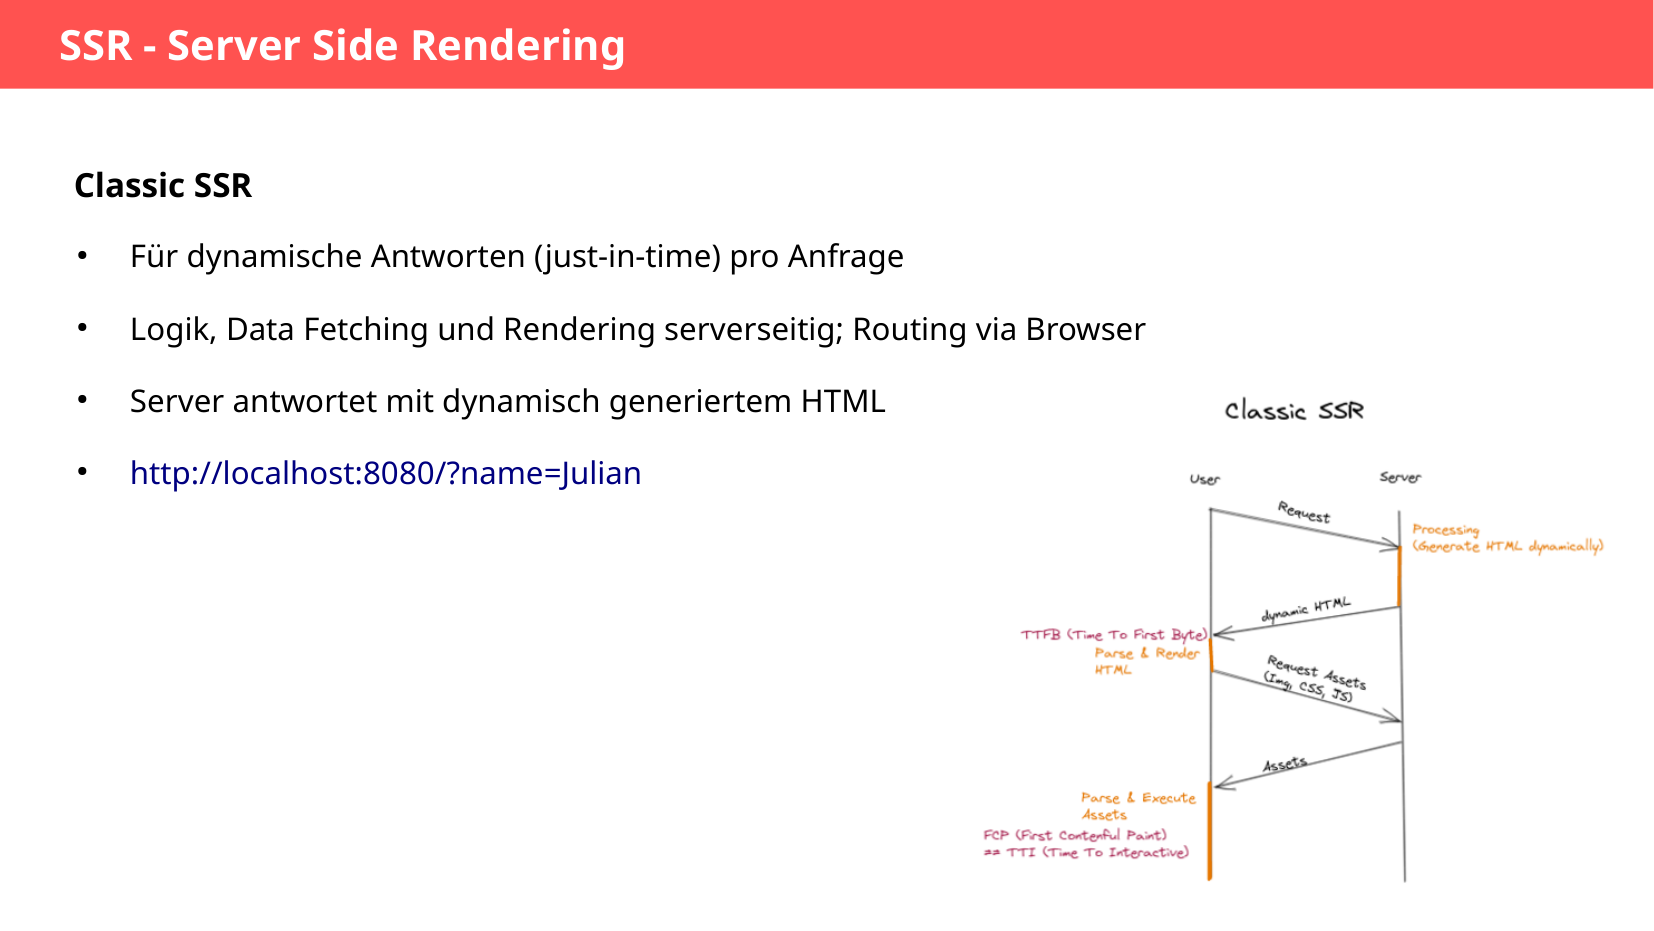

SSR - Server Side Rendering
Classic SSR
# Für dynamische Antworten (just-in-time) pro Anfrage
Logik, Data Fetching und Rendering serverseitig; Routing via Browser
Server antwortet mit dynamisch generiertem HTML
http://localhost:8080/?name=Julian